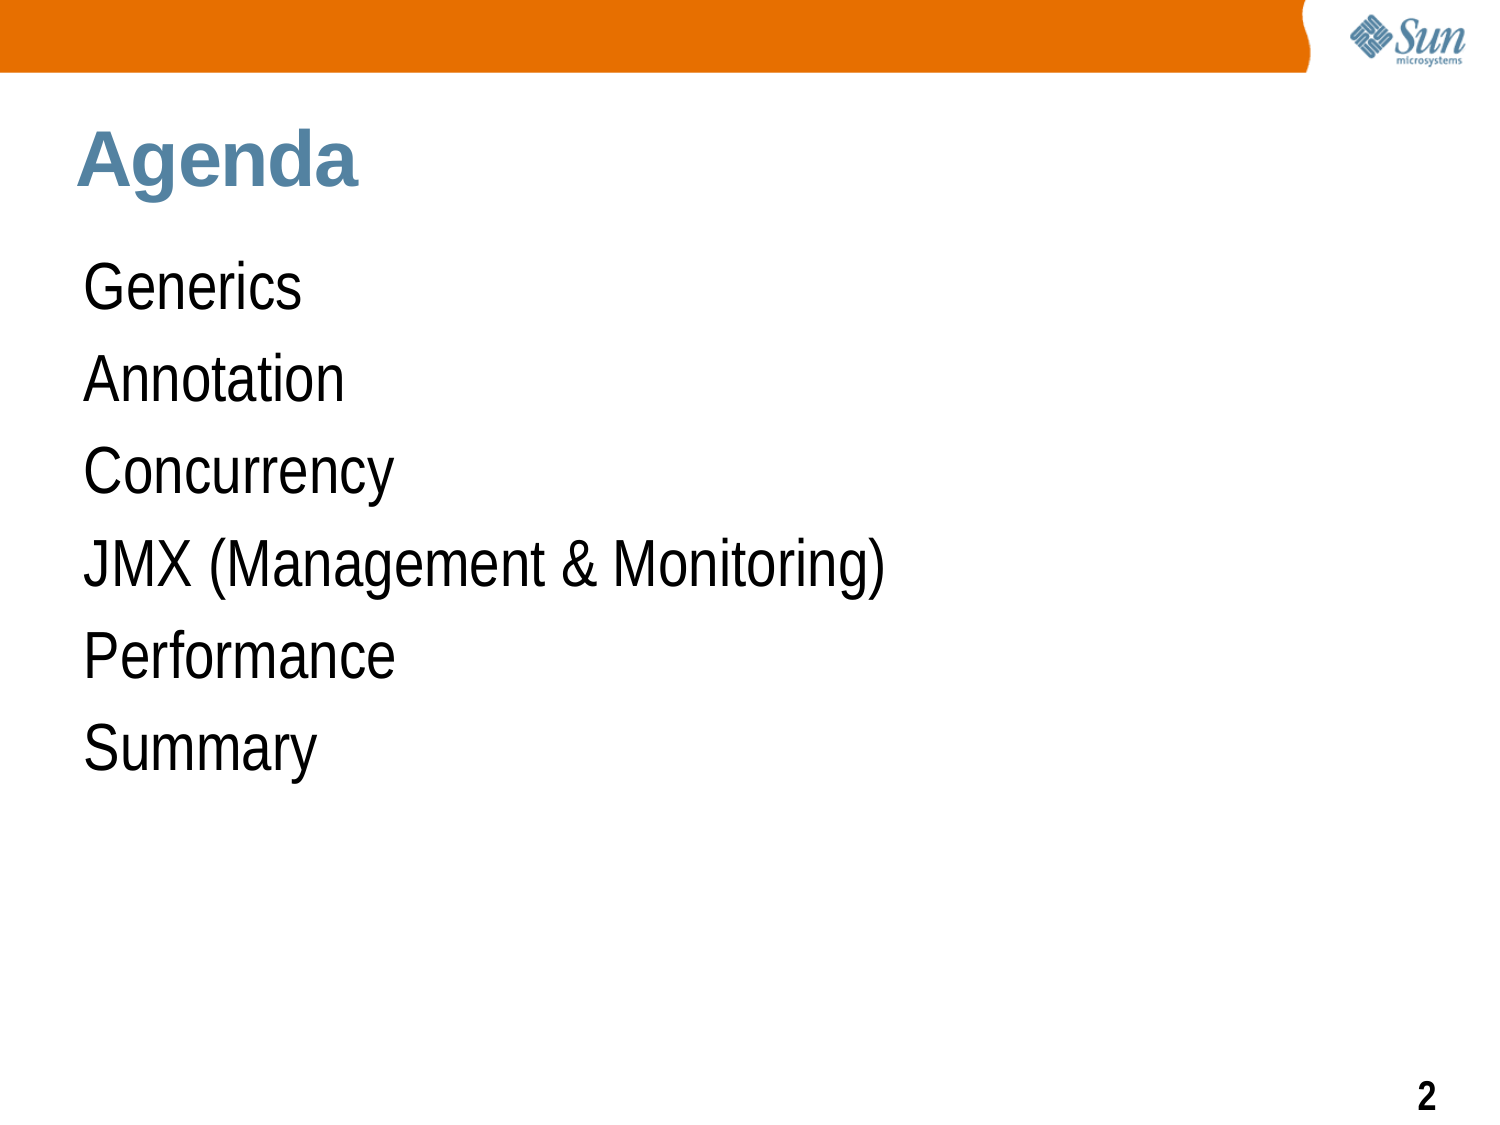

# Agenda
Generics
Annotation
Concurrency
JMX (Management & Monitoring)
Performance
Summary